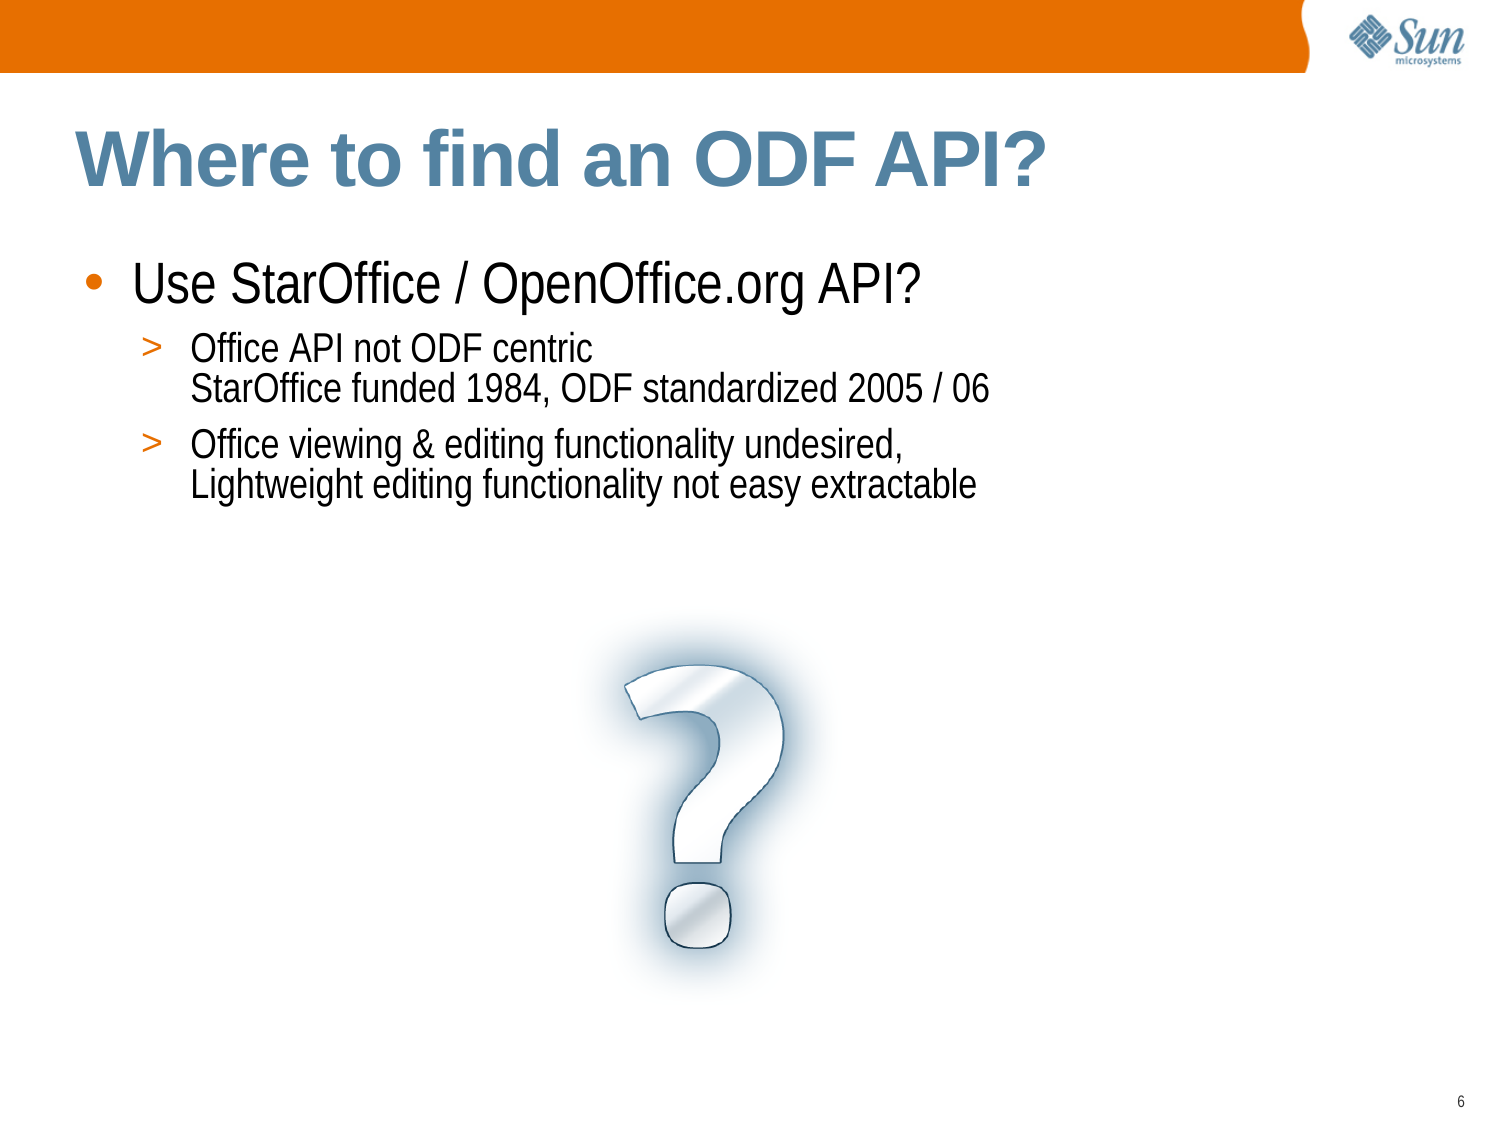

# Where to find an ODF API?
Use StarOffice / OpenOffice.org API?
Office API not ODF centric
StarOffice funded 1984, ODF standardized 2005 / 06
Office viewing & editing functionality undesired,
Lightweight editing functionality not easy extractable